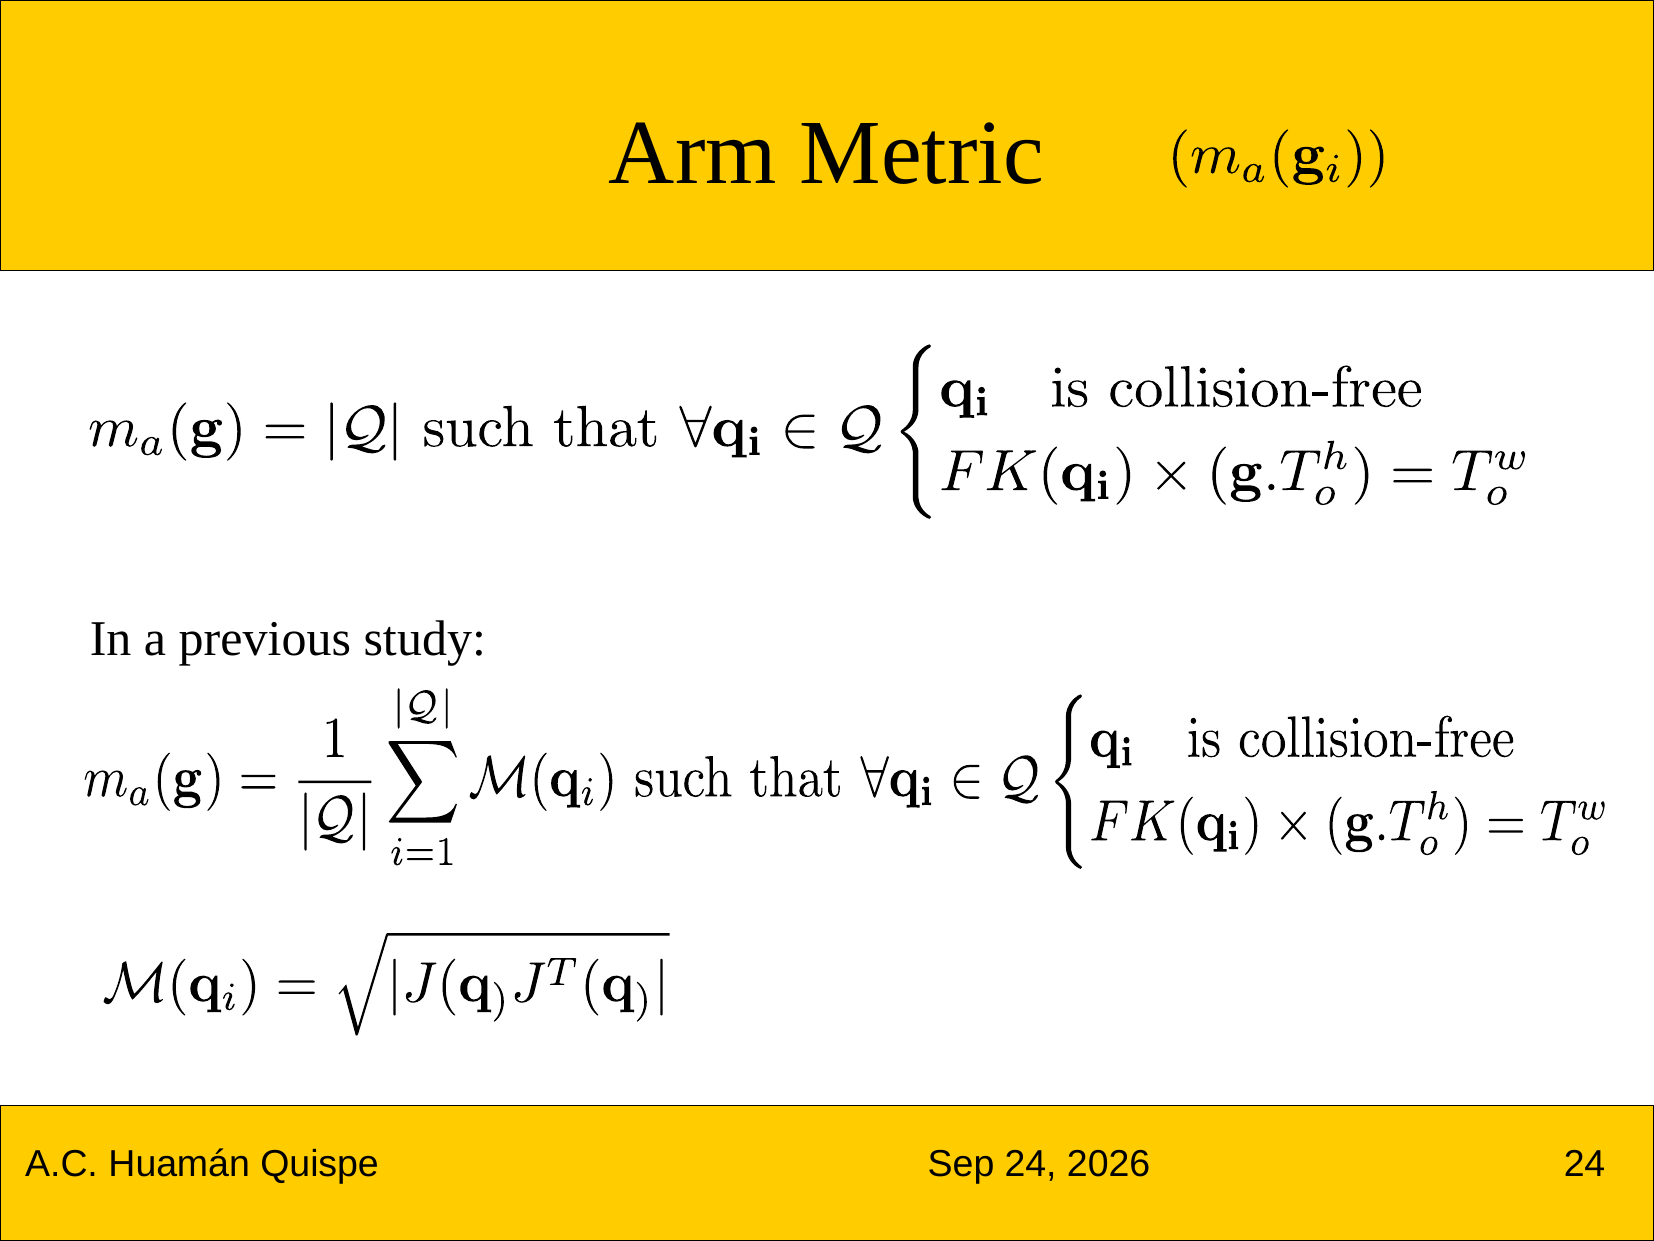

# Arm Metric
In a previous study: